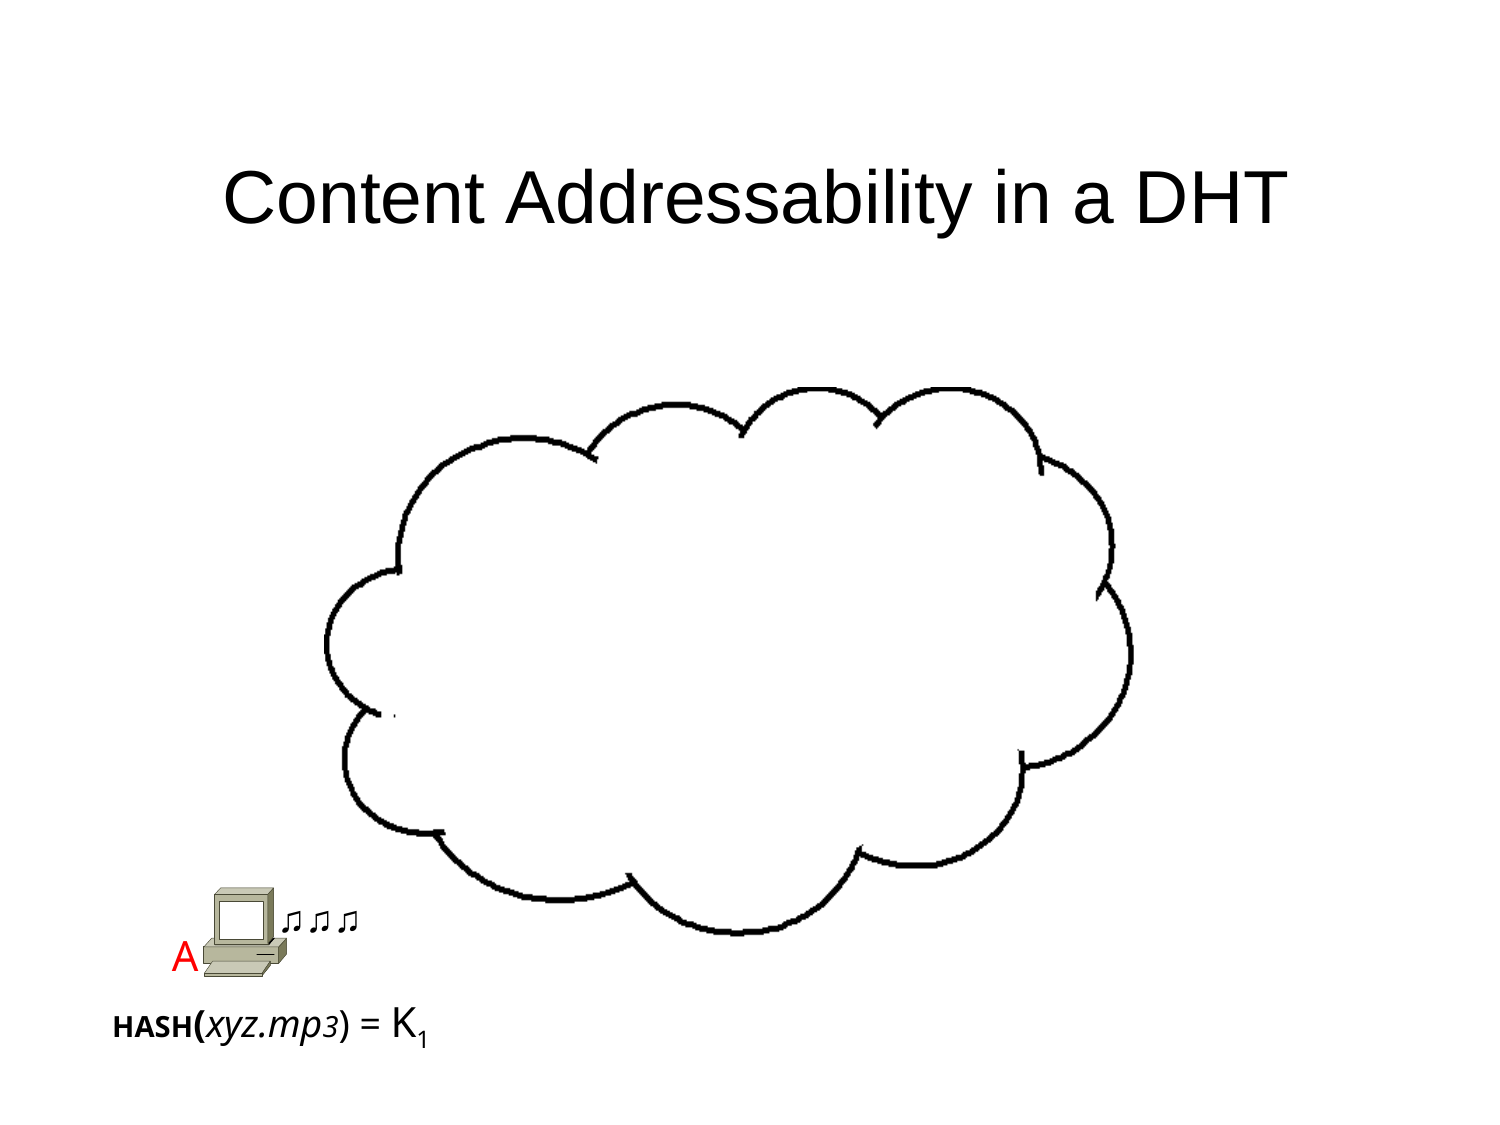

# Content Addressability in a DHT
♫♫♫
A
HASH(xyz.mp3) = K1